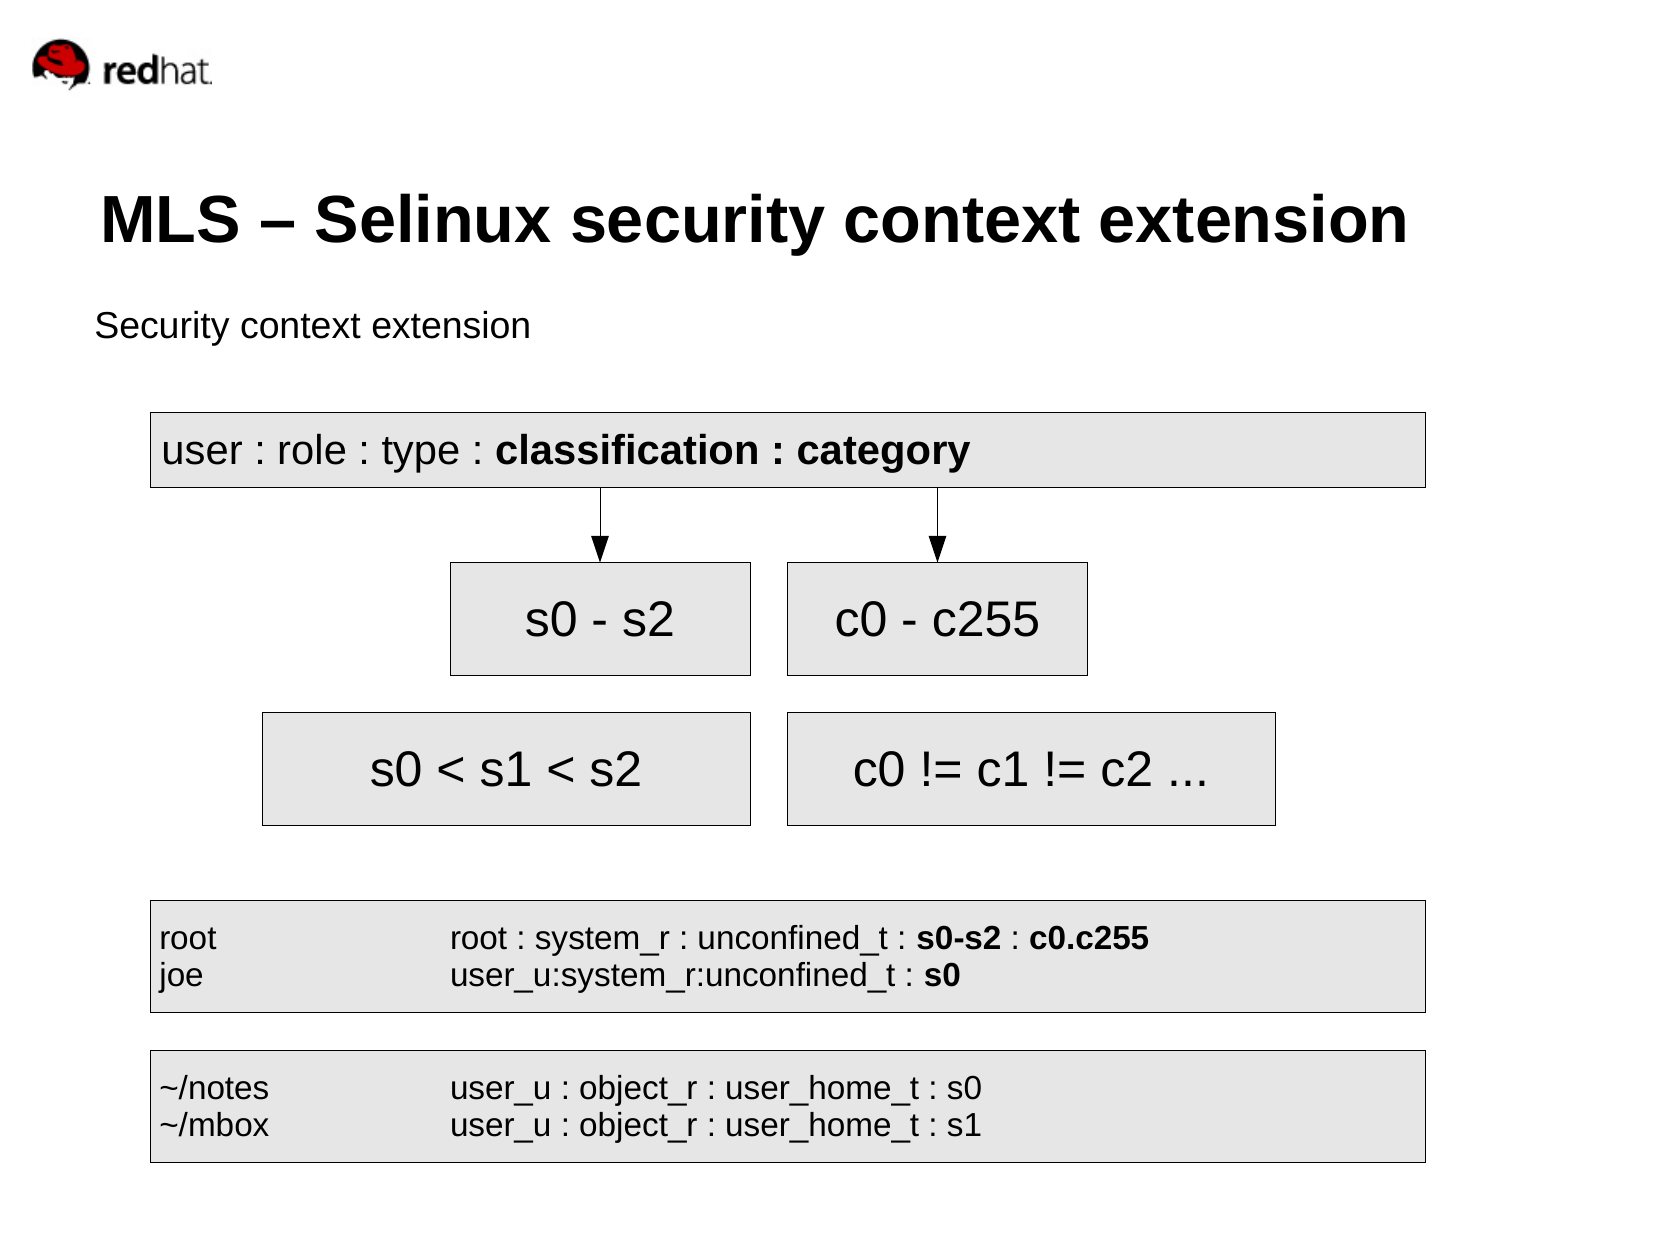

# MLS – Selinux security context extension
Security context extension
 user : role : type : classification : category
s0 - s2
c0 - c255
s0 < s1 < s2
c0 != c1 != c2 ...
 root		root : system_r : unconfined_t : s0-s2 : c0.c255
 joe		user_u:system_r:unconfined_t : s0
 ~/notes		user_u : object_r : user_home_t : s0
 ~/mbox		user_u : object_r : user_home_t : s1